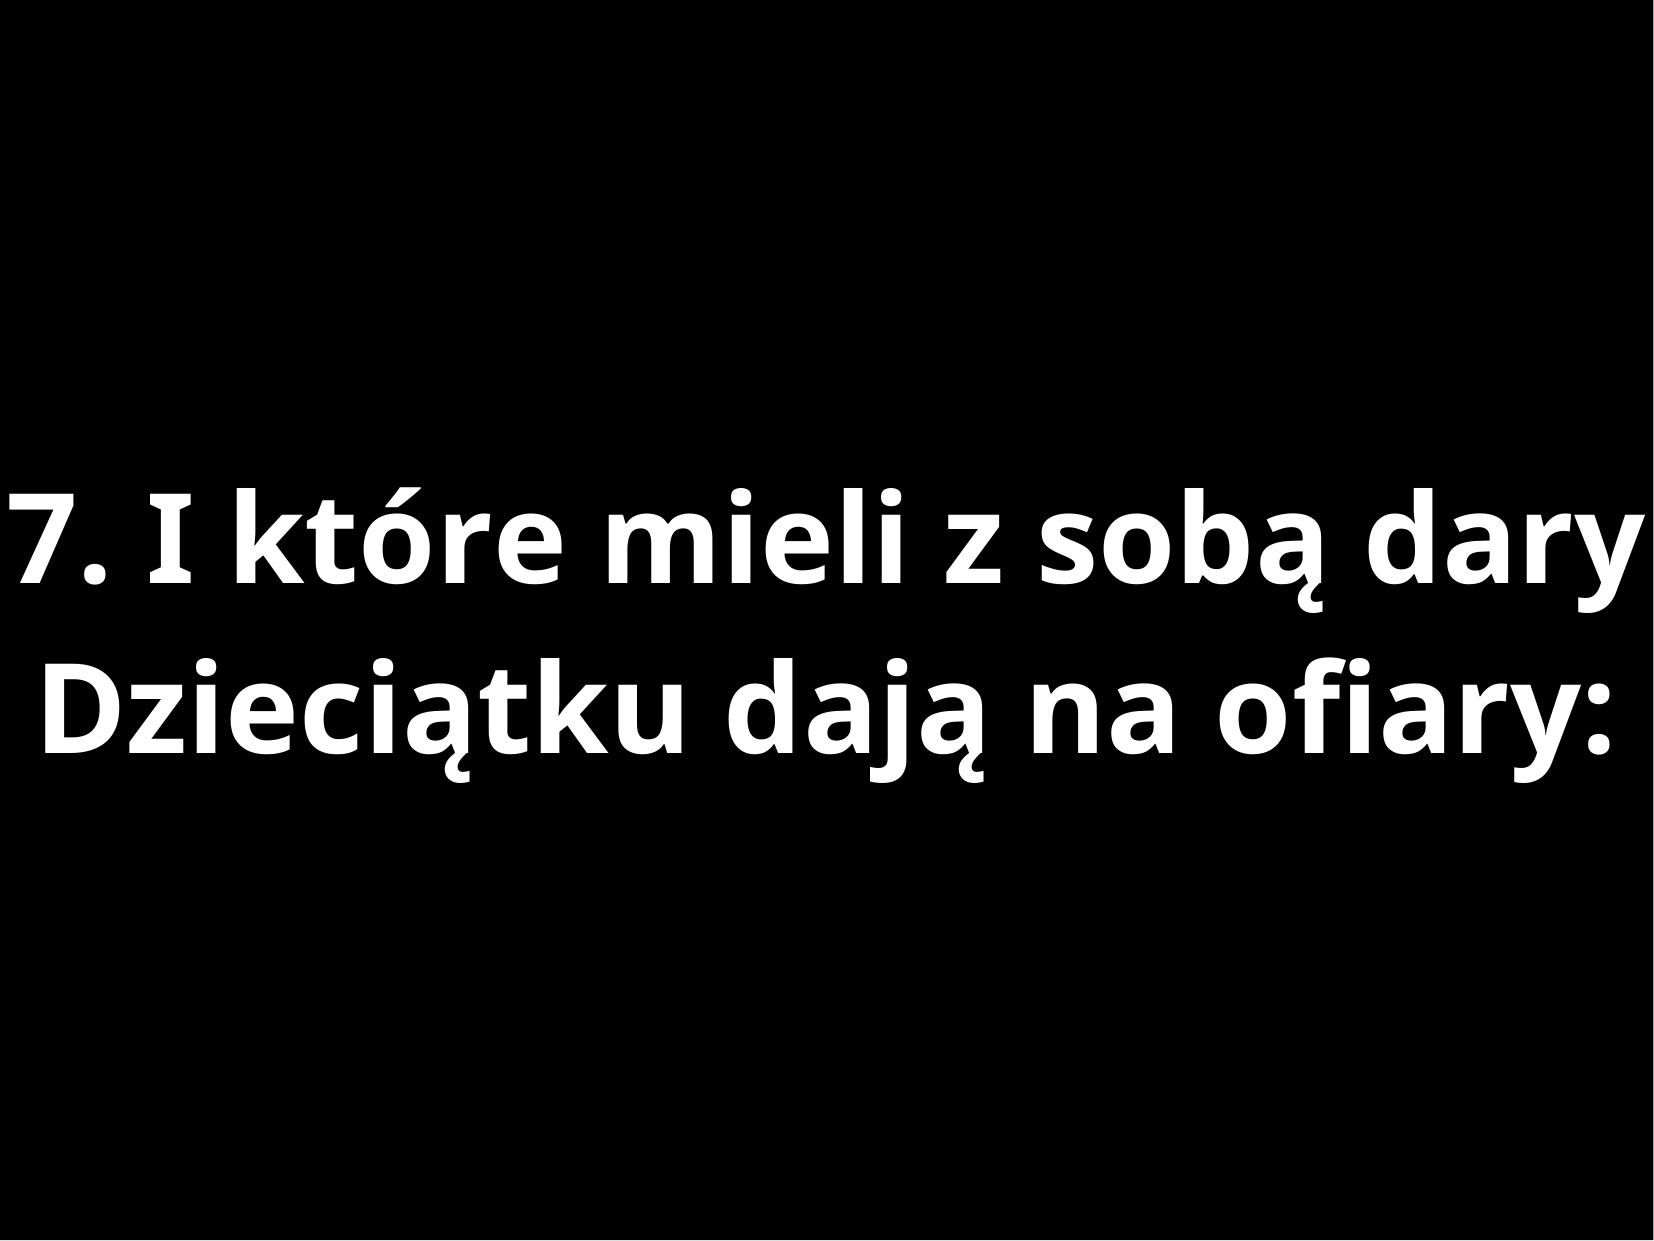

# 7. I które mieli z sobą dary Dzieciątku dają na ofiary: